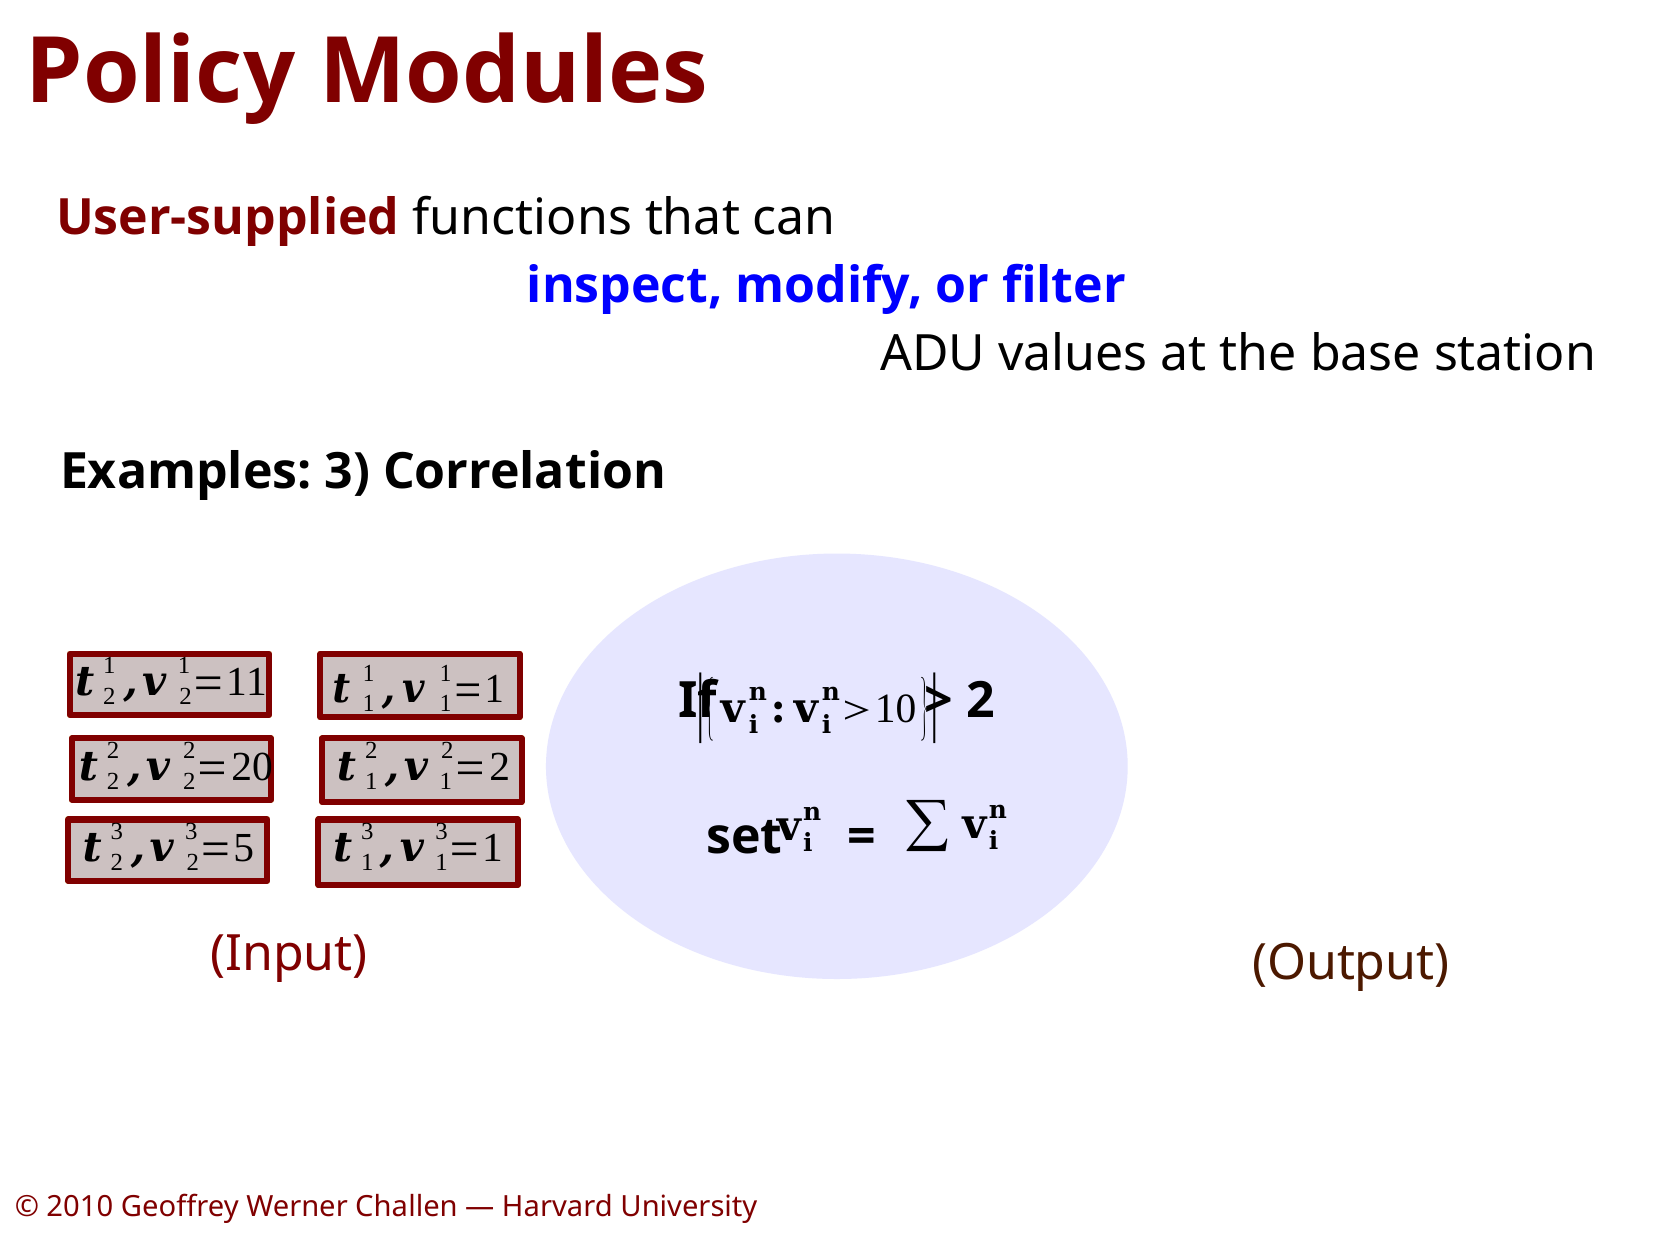

# Policy Modules
User-supplied functions that can
inspect, modify, or filter
ADU values at the base station
Examples: 3) Correlation
If > 2
set =
(Input)
(Output)